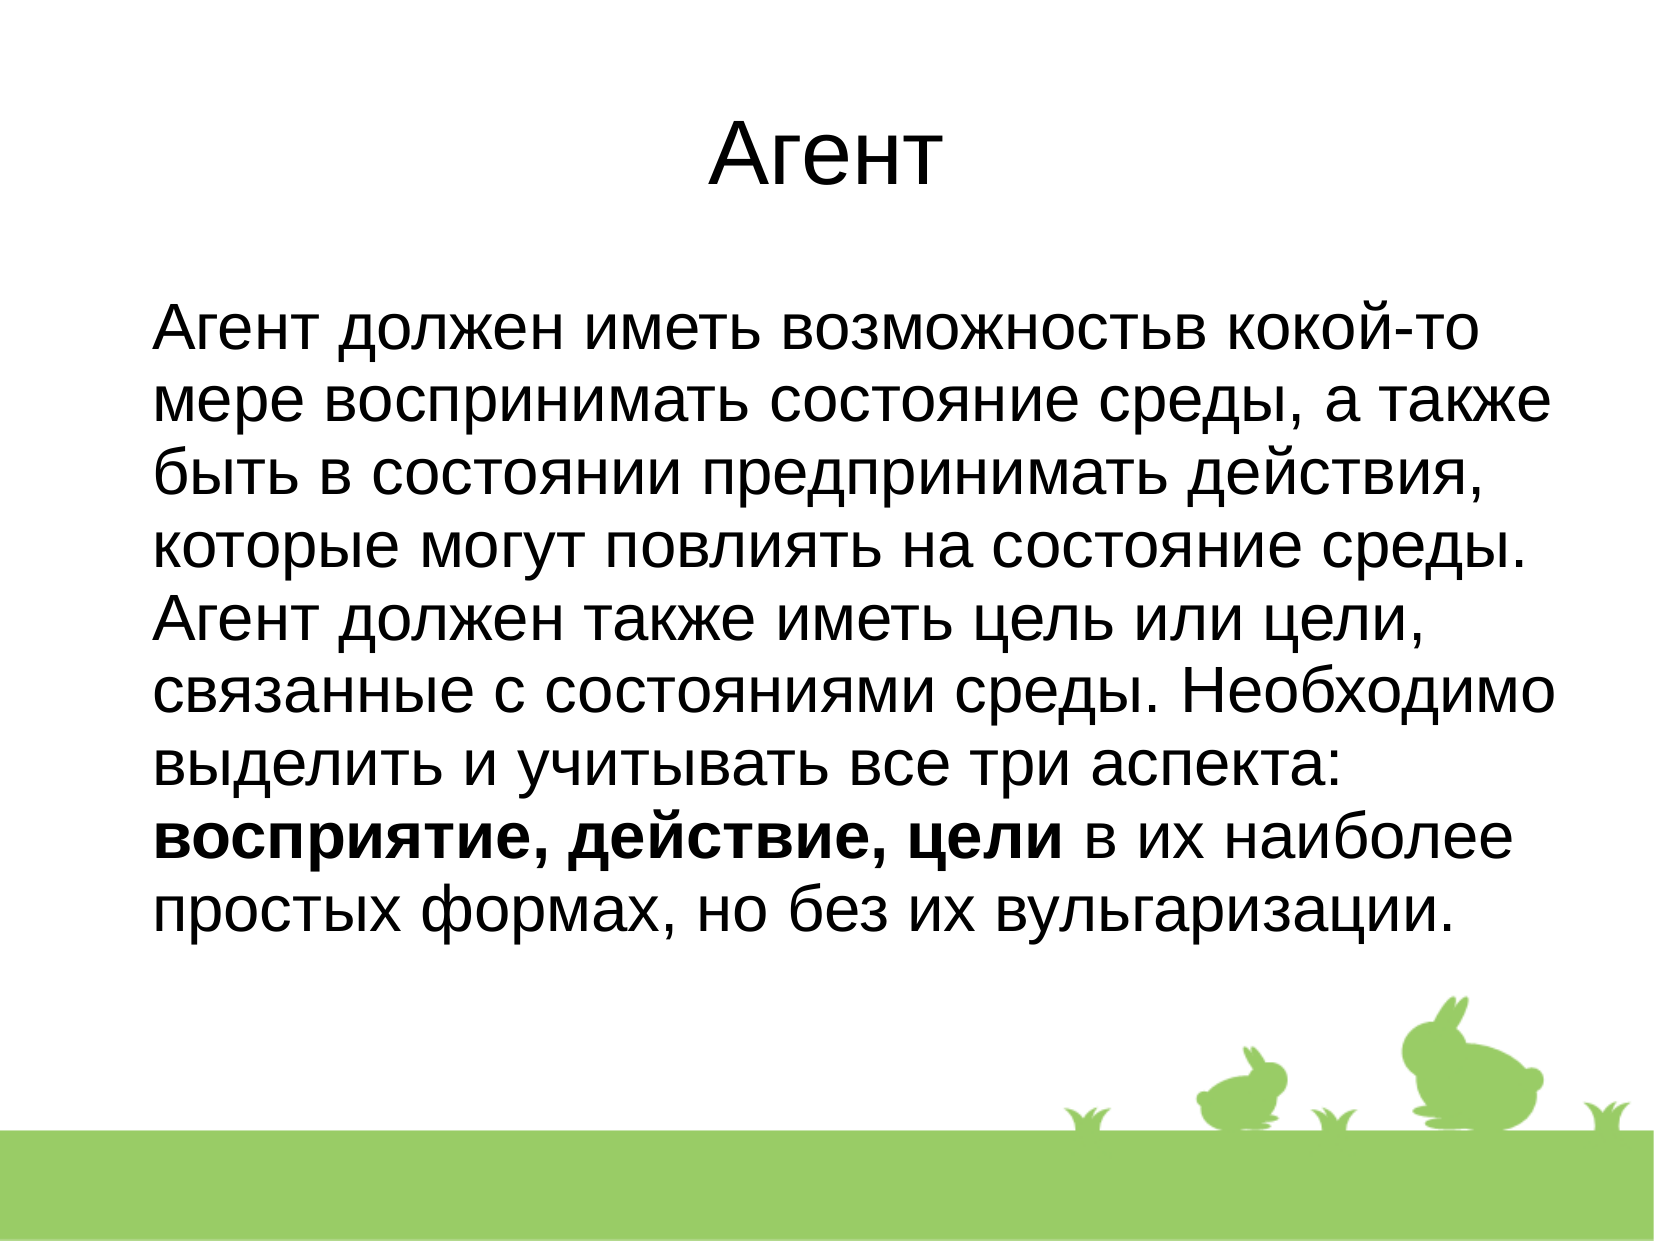

# Агент
Агент должен иметь возможностьв кокой-то мере воспринимать состояние среды, а также быть в состоянии предпринимать действия, которые могут повлиять на состояние среды. Агент должен также иметь цель или цели, связанные с состояниями среды. Необходимо выделить и учитывать все три аспекта: восприятие, действие, цели в их наиболее простых формах, но без их вульгаризации.